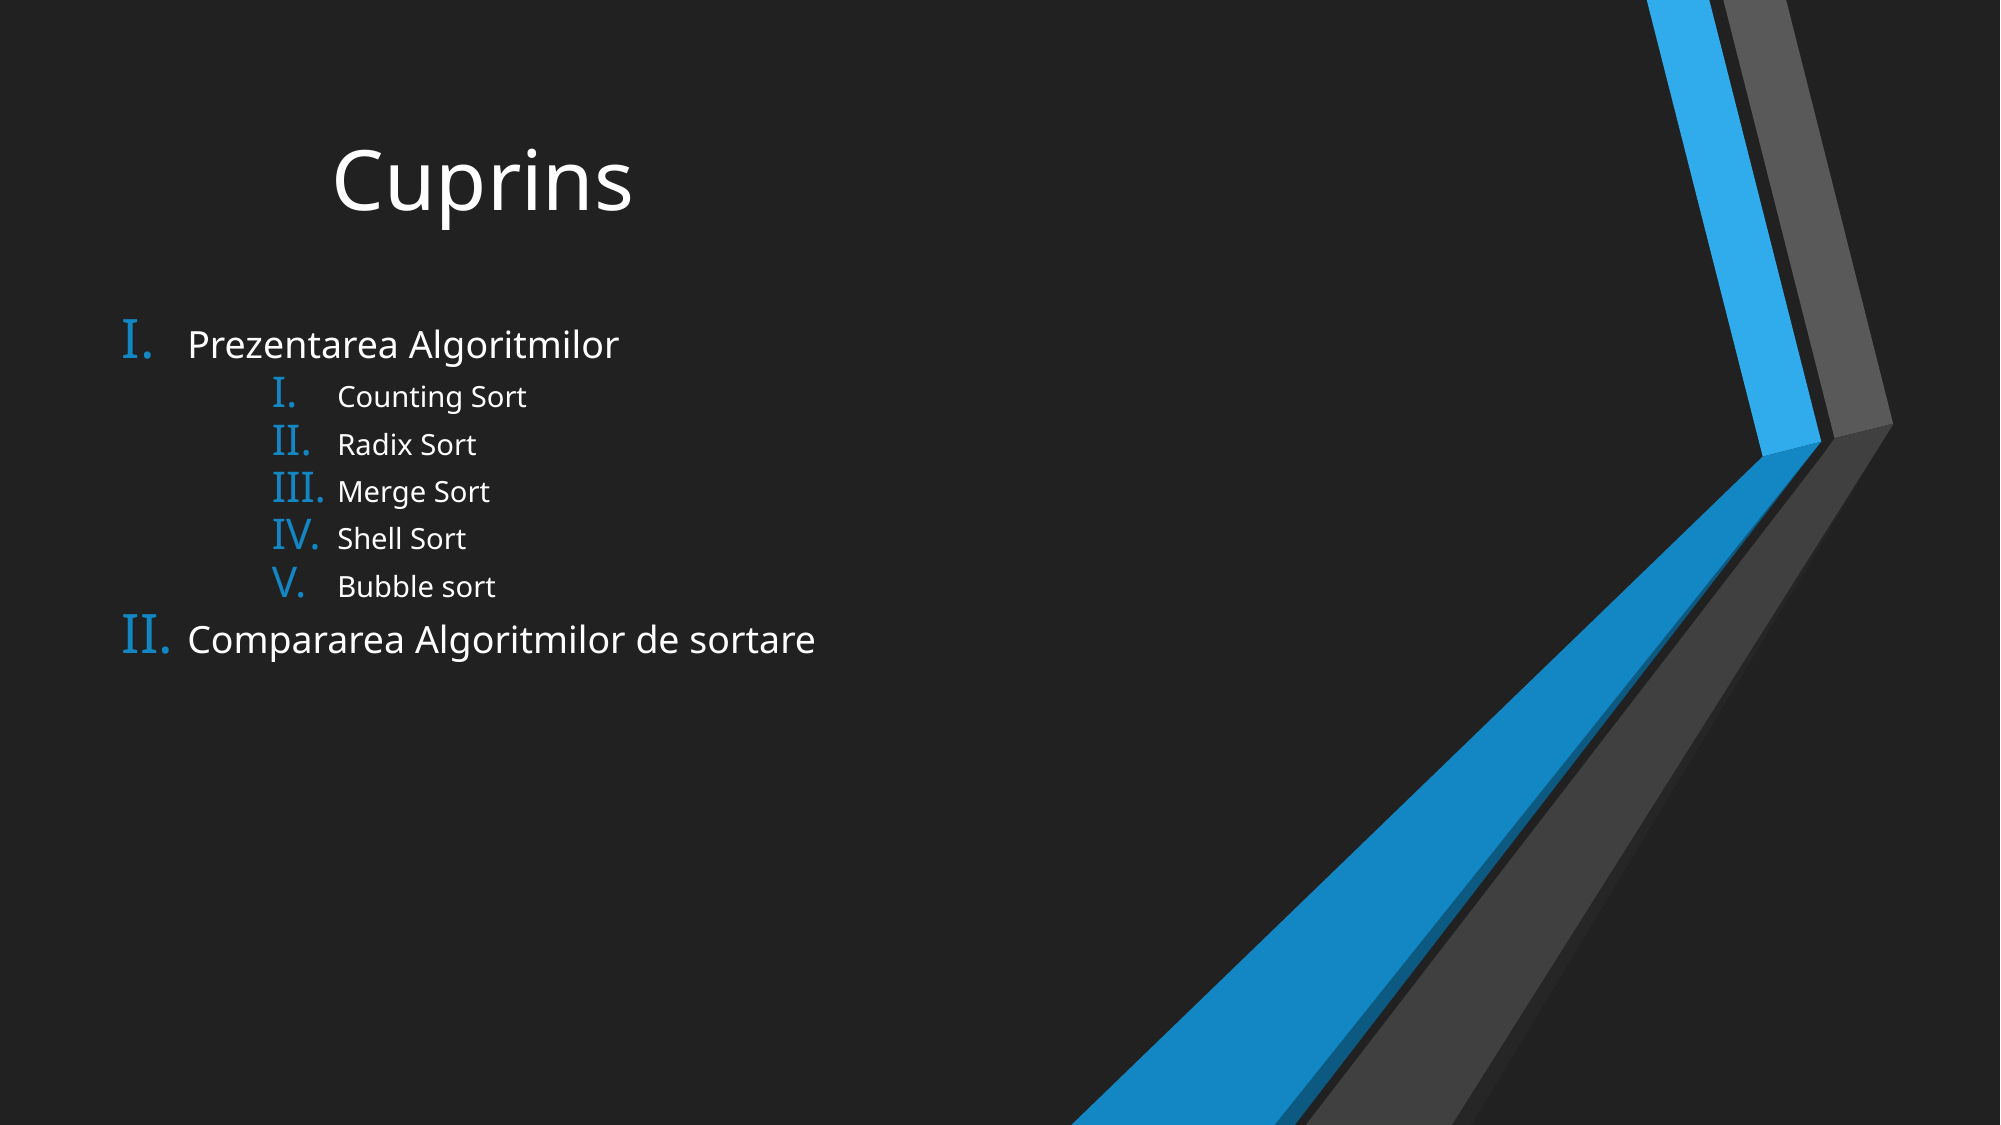

# Cuprins
Prezentarea Algoritmilor
Counting Sort
Radix Sort
Merge Sort
Shell Sort
Bubble sort
Compararea Algoritmilor de sortare